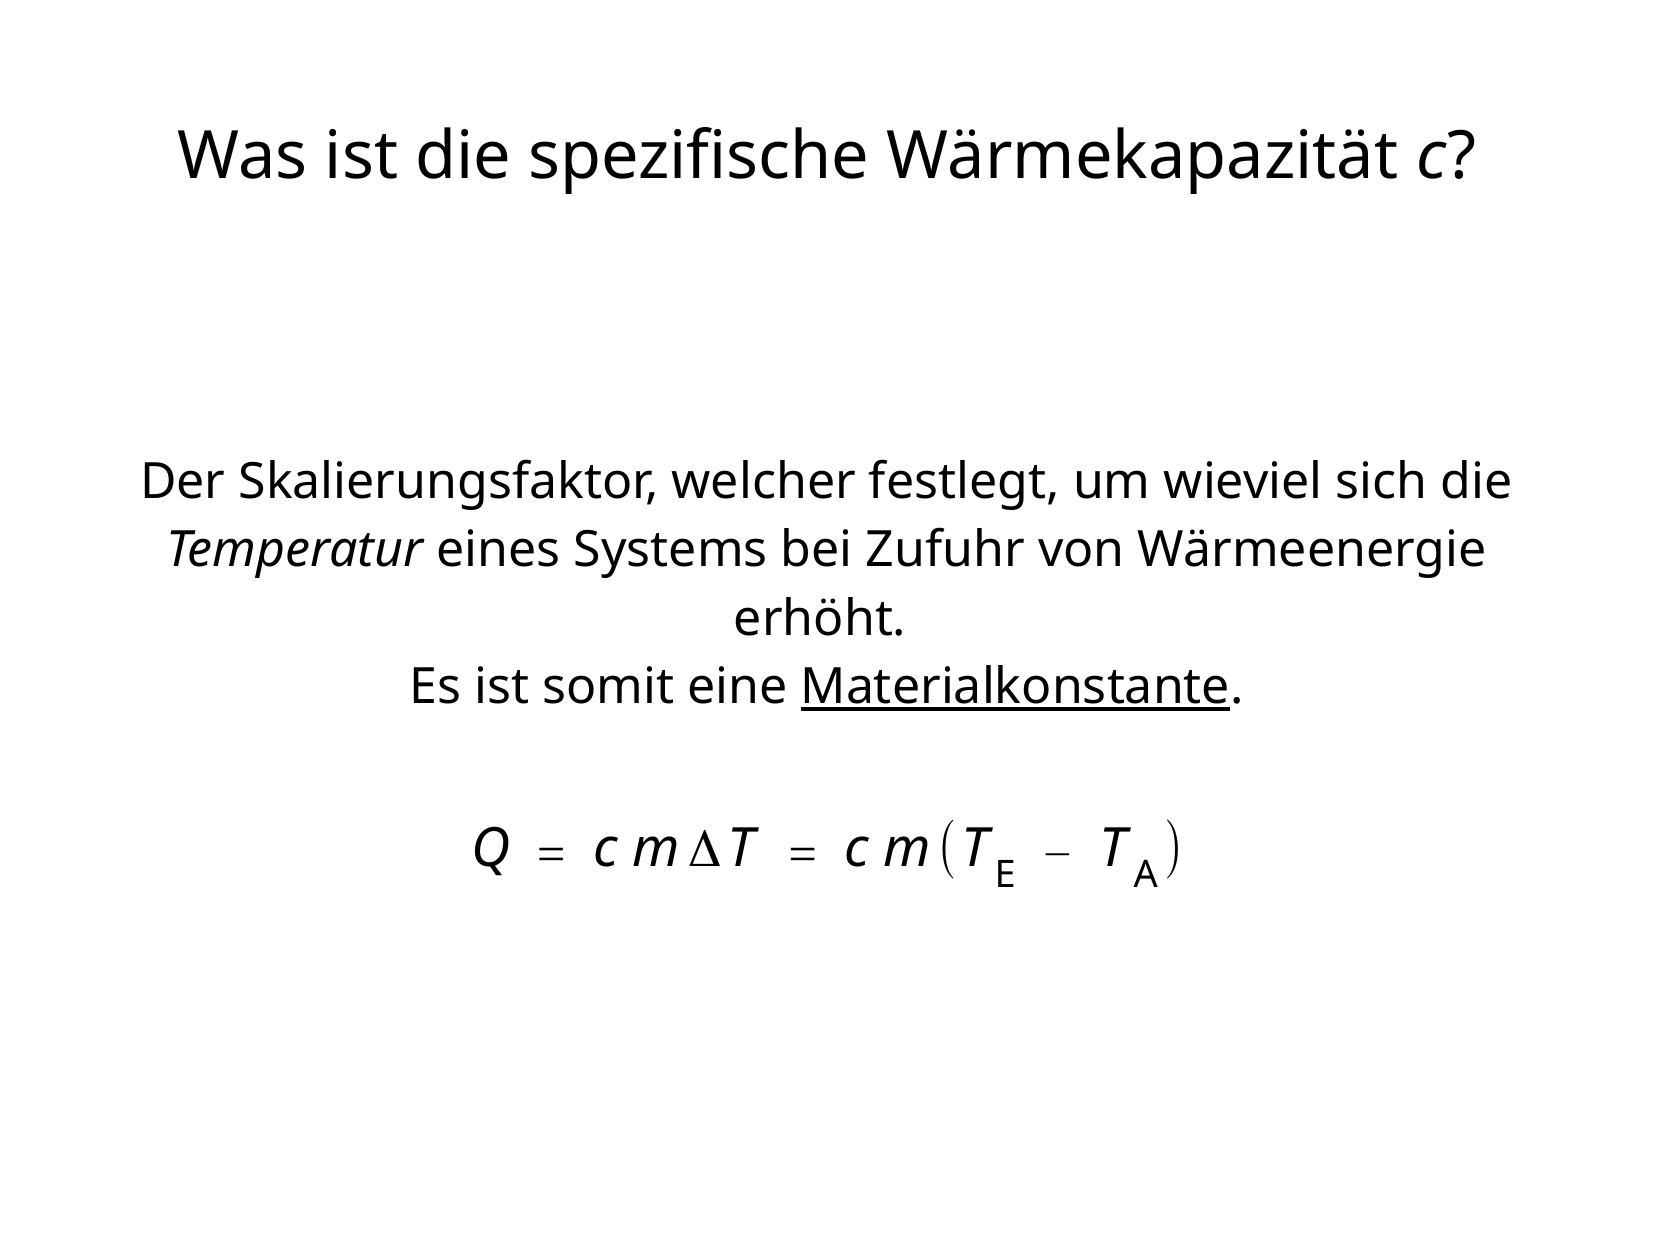

# Was ist die spezifische Wärmekapazität c?
Der Skalierungsfaktor, welcher festlegt, um wieviel sich die Temperatur eines Systems bei Zufuhr von Wärmeenergie erhöht.
Es ist somit eine Materialkonstante.